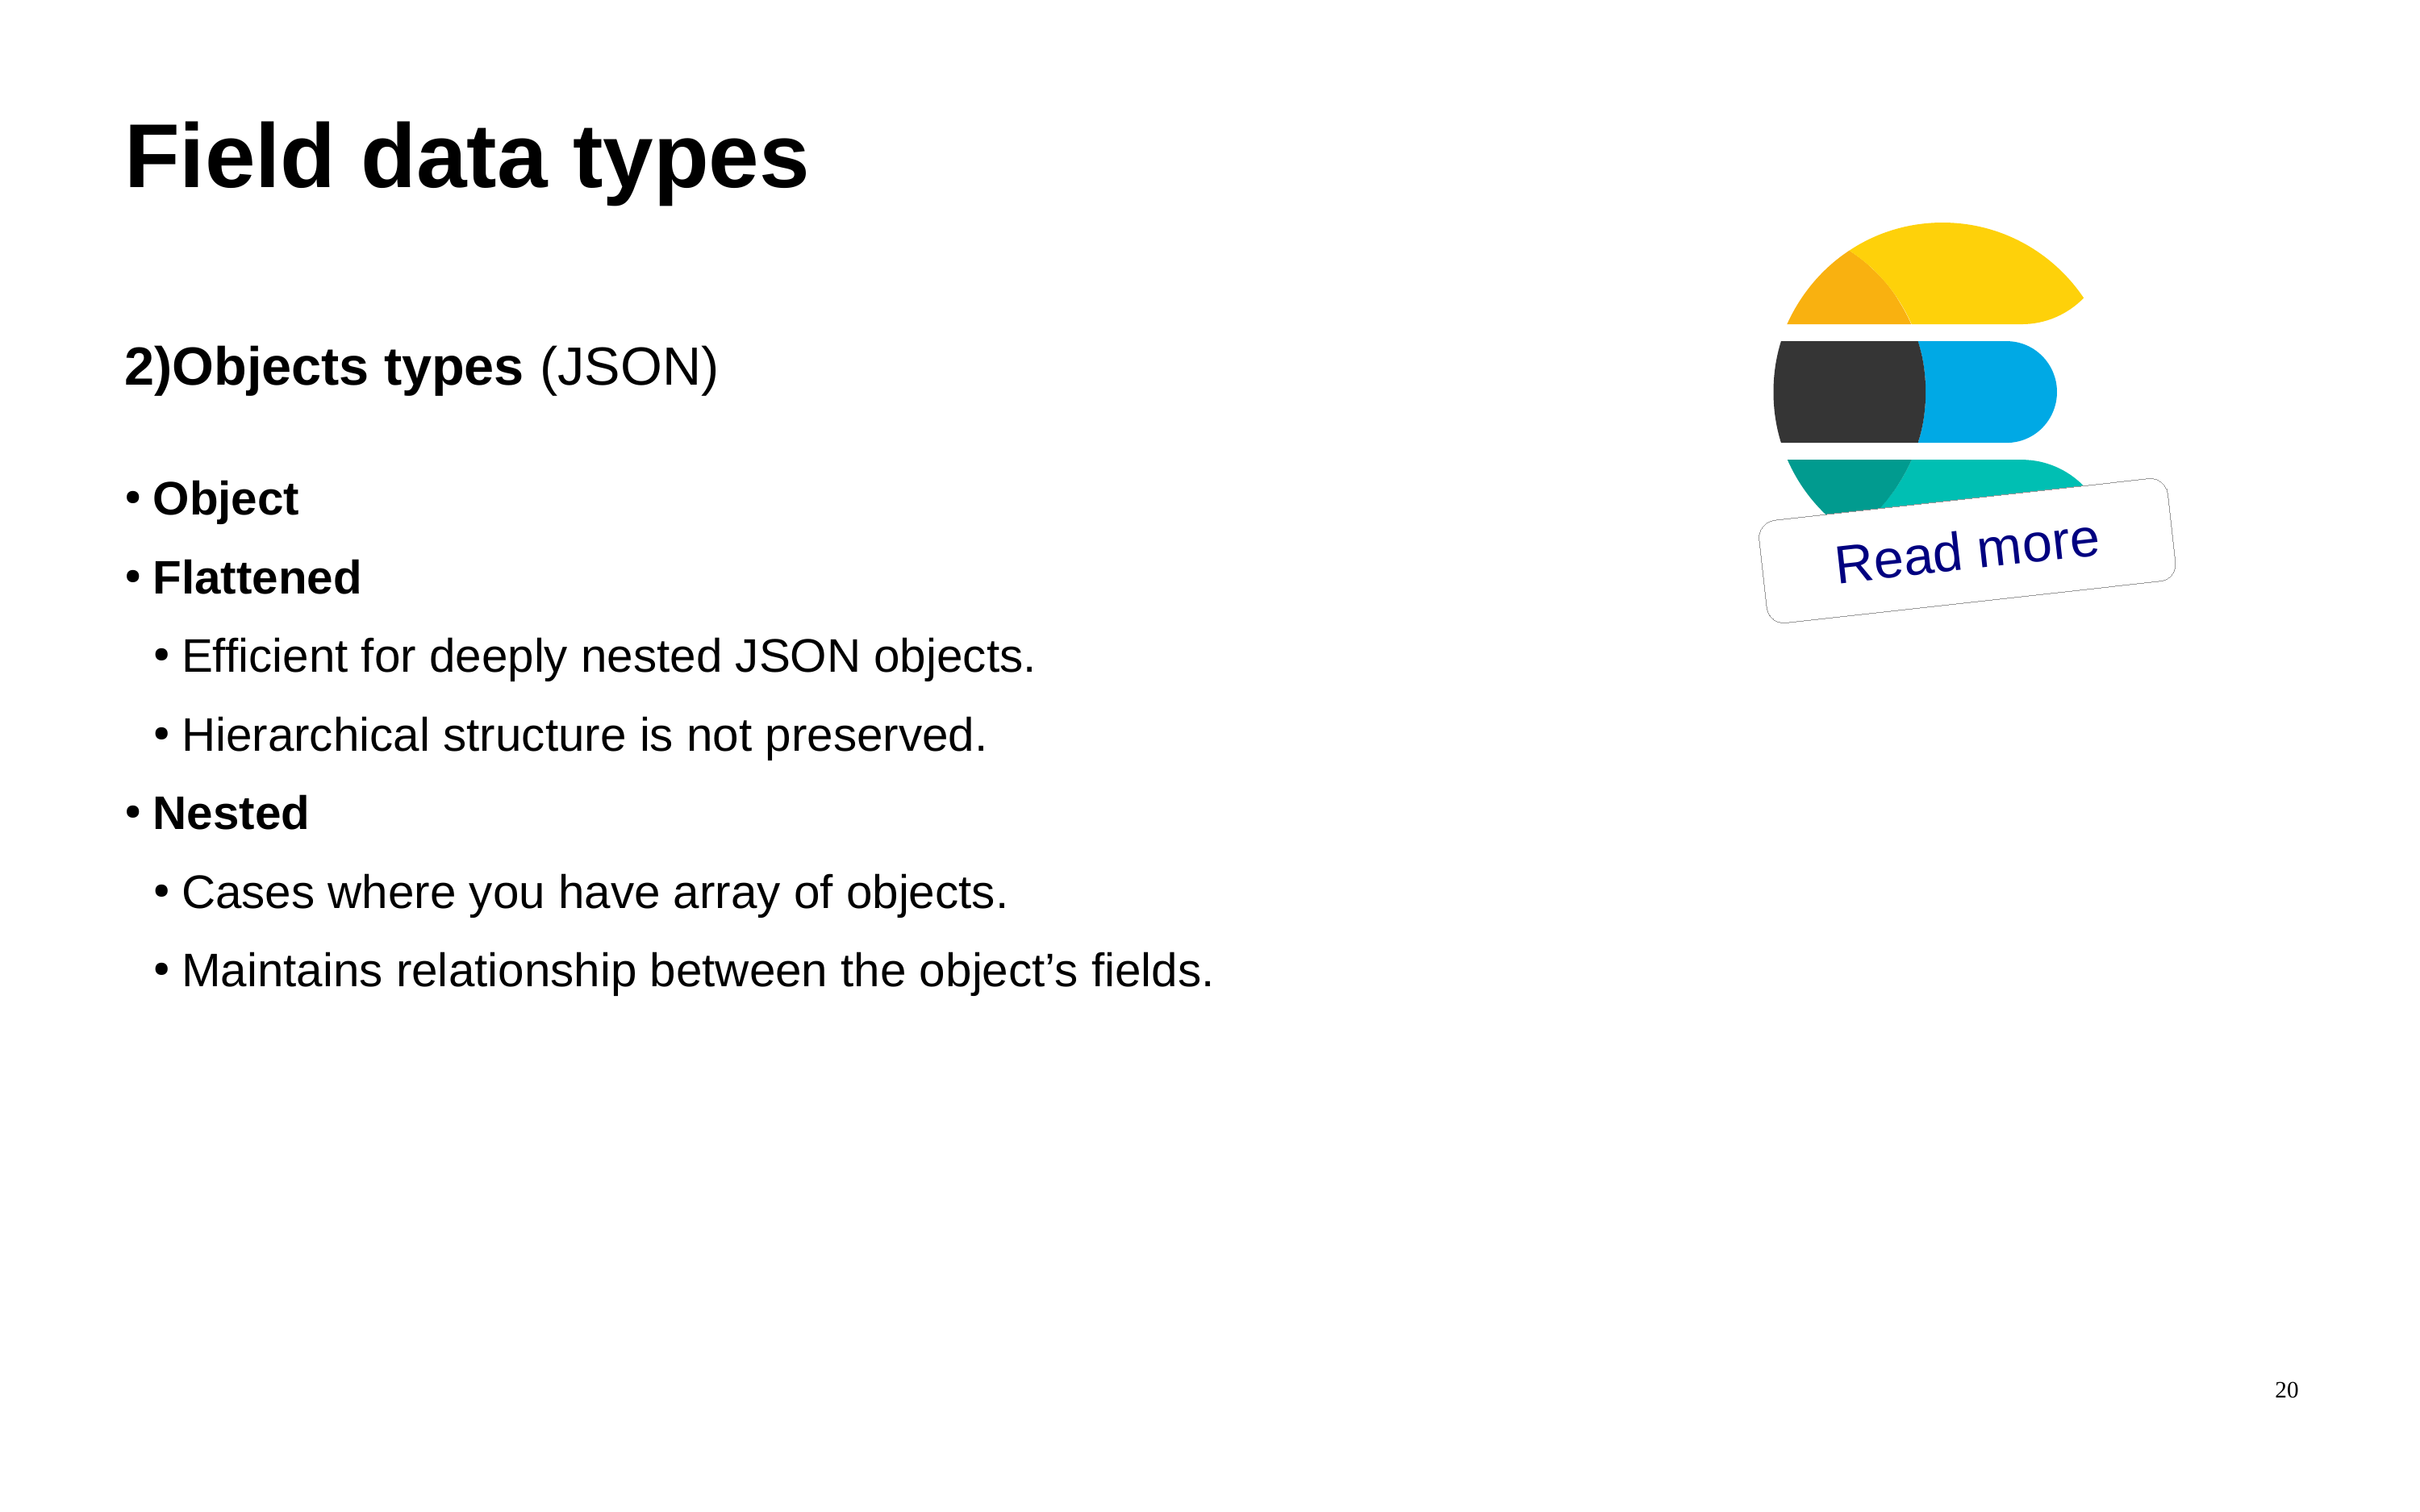

Field data types
Objects types (JSON)
Object
Flattened
Efficient for deeply nested JSON objects.
Hierarchical structure is not preserved.
Nested
Cases where you have array of objects.
Maintains relationship between the object’s fields.
Read more
20